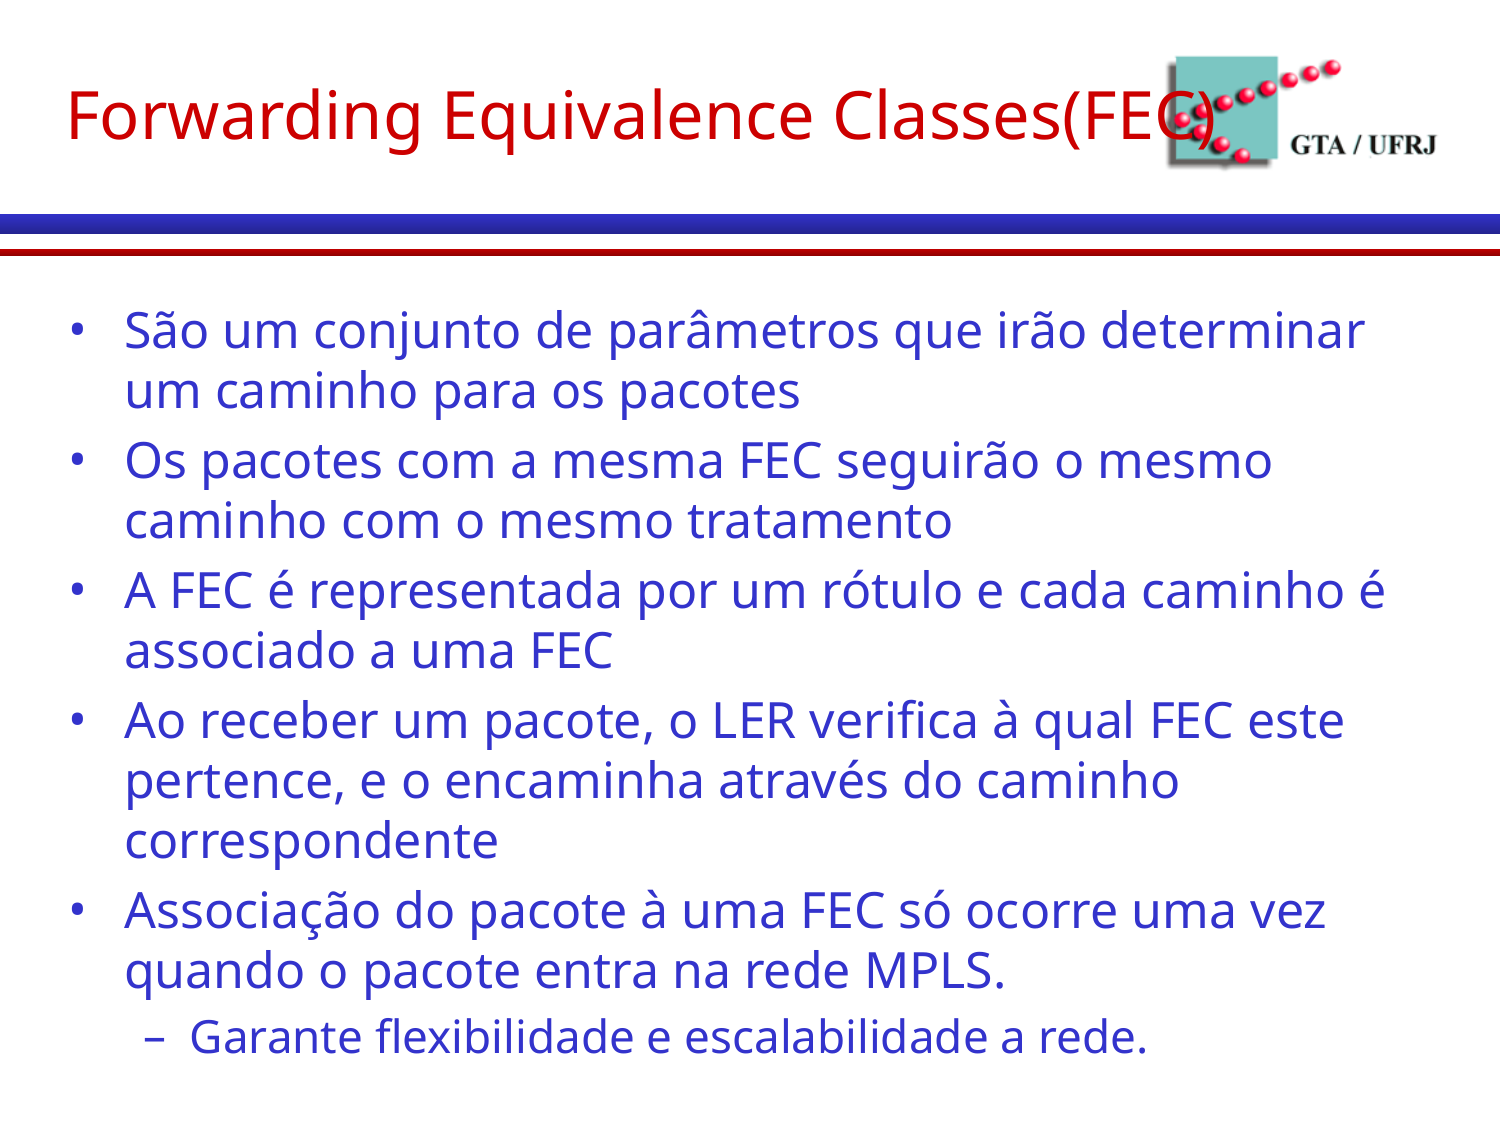

# Forwarding Equivalence Classes(FEC)
São um conjunto de parâmetros que irão determinar um caminho para os pacotes
Os pacotes com a mesma FEC seguirão o mesmo caminho com o mesmo tratamento
A FEC é representada por um rótulo e cada caminho é associado a uma FEC
Ao receber um pacote, o LER verifica à qual FEC este pertence, e o encaminha através do caminho correspondente
Associação do pacote à uma FEC só ocorre uma vez quando o pacote entra na rede MPLS.
Garante flexibilidade e escalabilidade a rede.